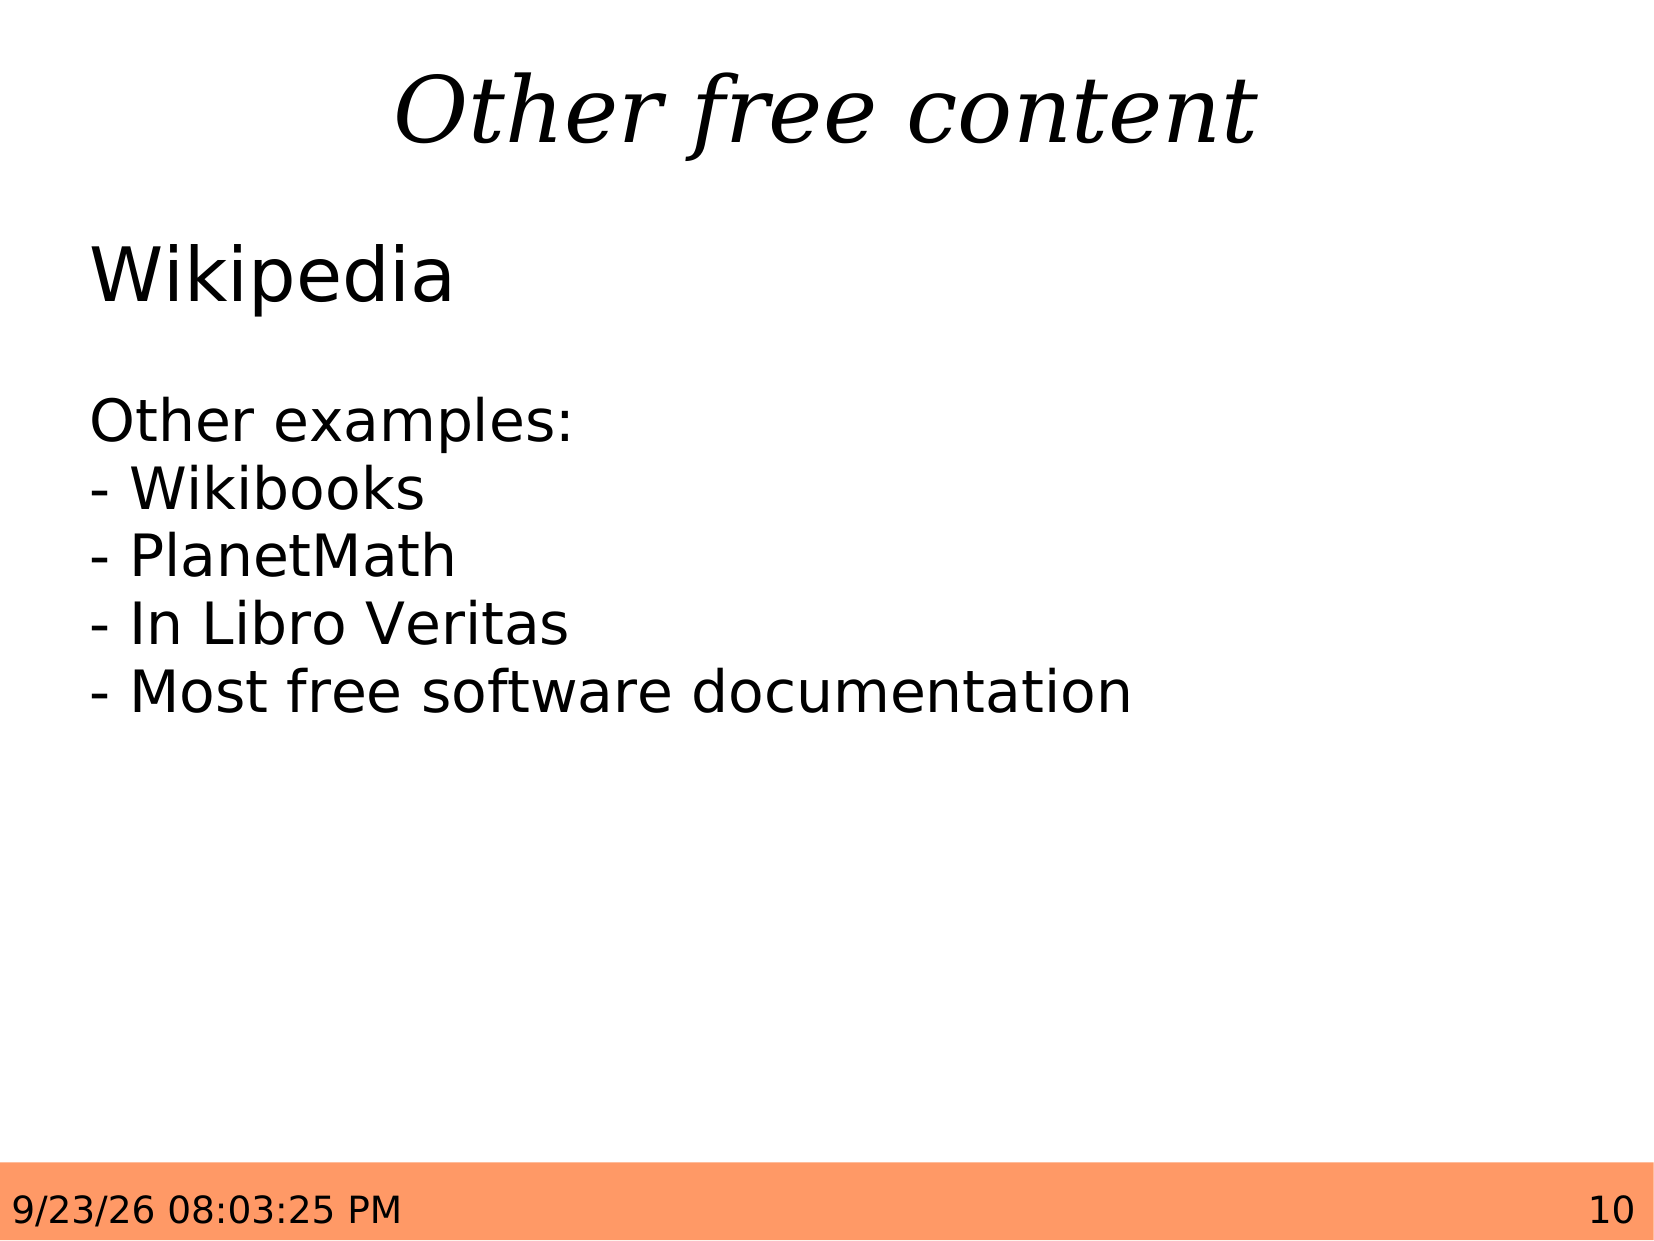

# Other free content
Wikipedia
Other examples:
- Wikibooks
- PlanetMath
- In Libro Veritas
- Most free software documentation